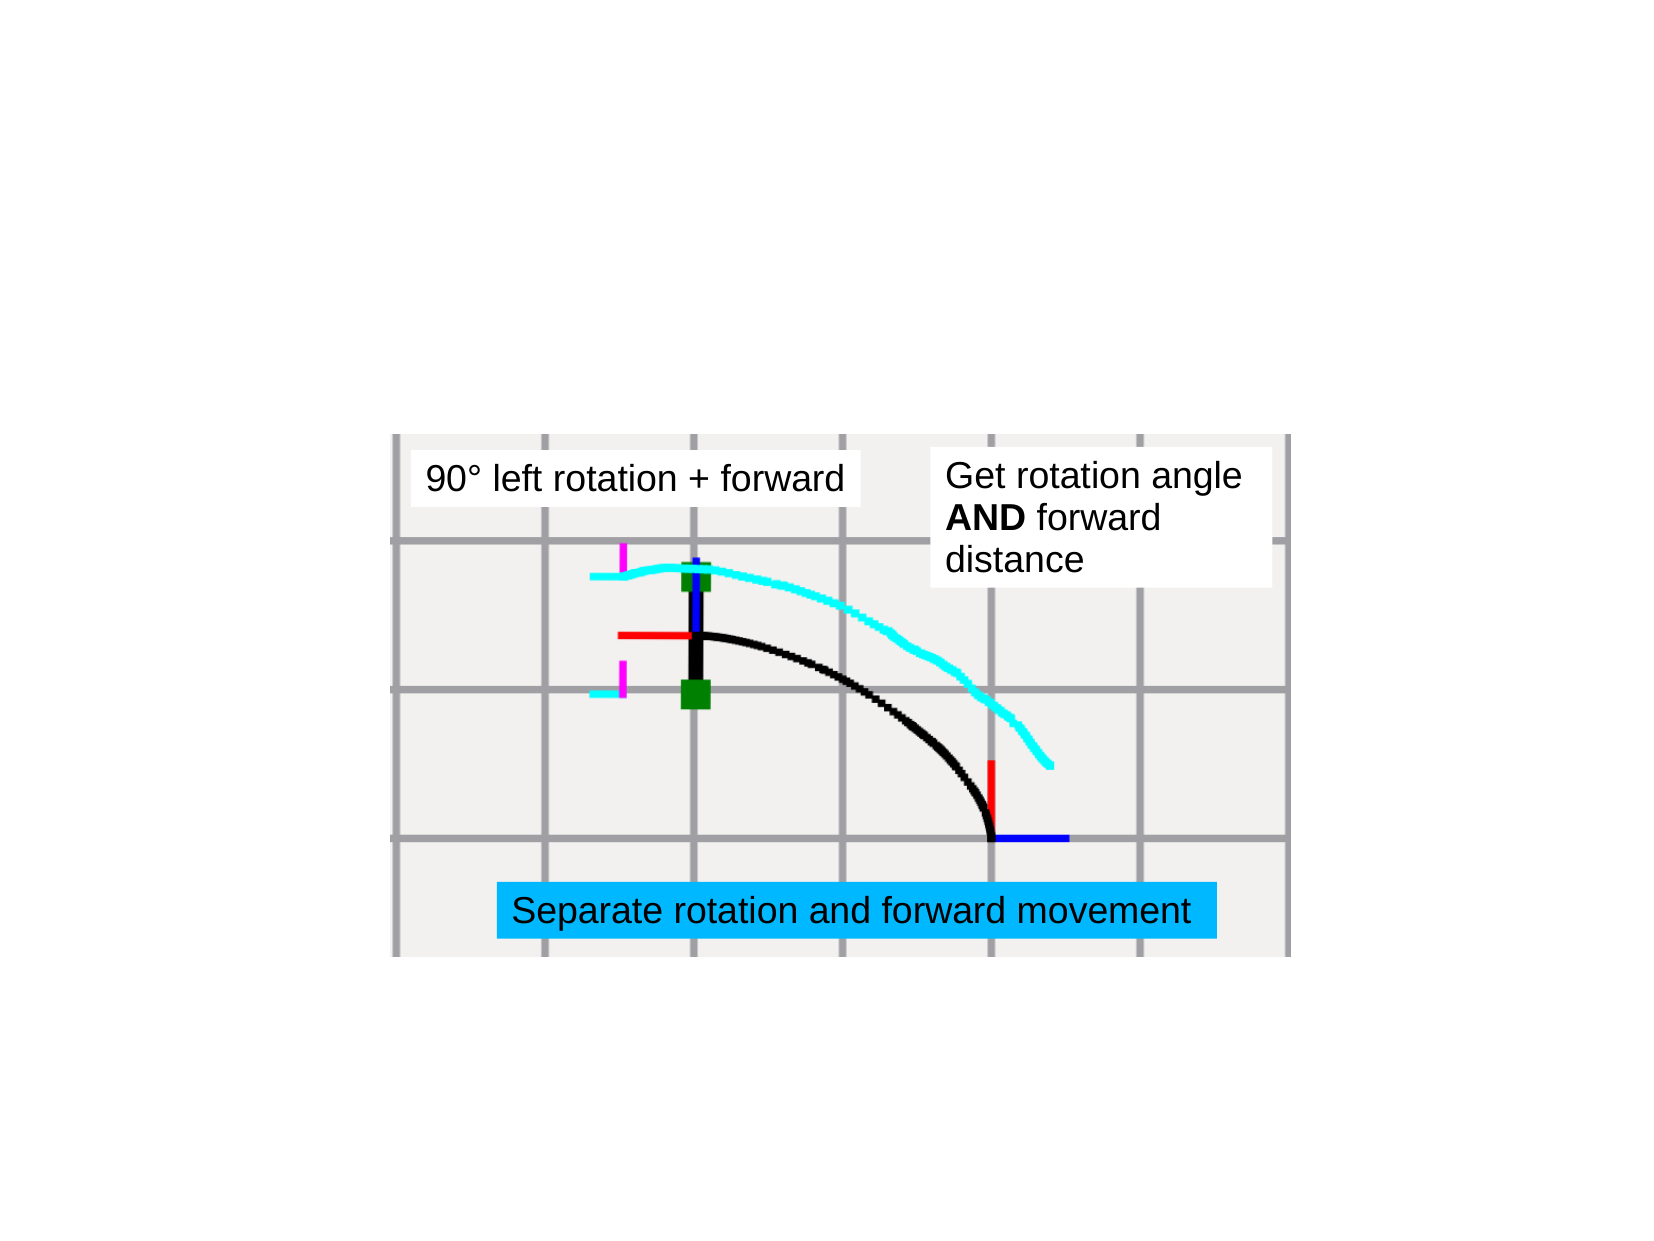

Get rotation angle AND forward distance
90° left rotation + forward
Separate rotation and forward movement